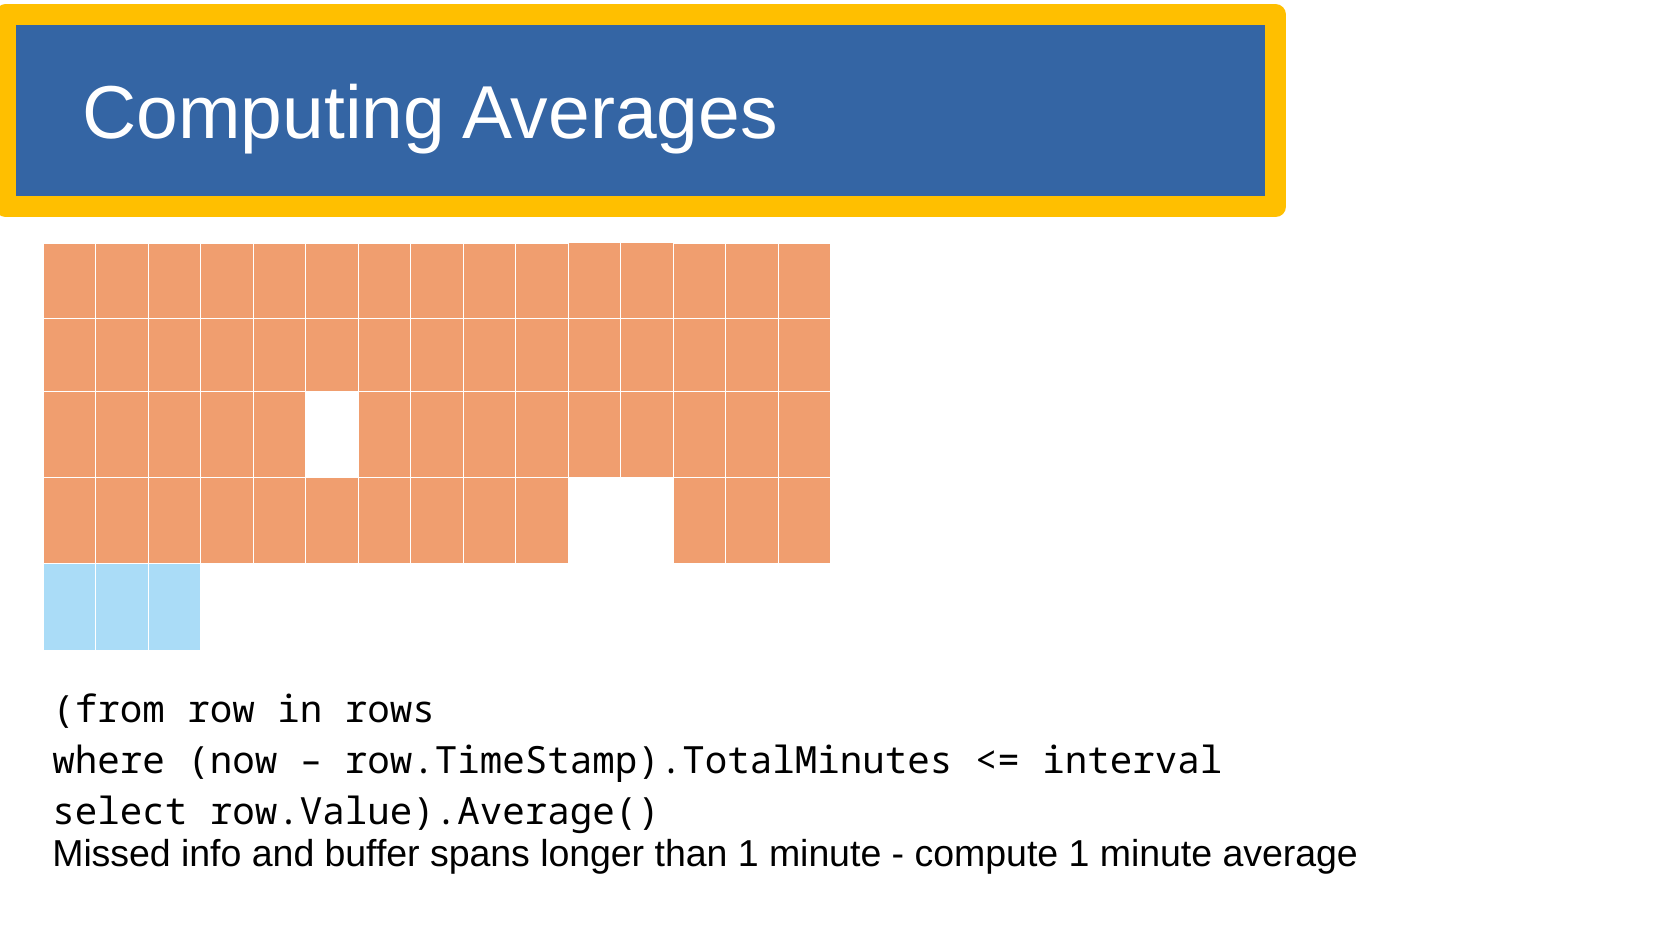

# Computing Averages
| | | | | | | | | | | | | | | |
| --- | --- | --- | --- | --- | --- | --- | --- | --- | --- | --- | --- | --- | --- | --- |
| | | | | | | | | | | | | | | |
| | | | | | | | | | | | | | | |
| | | | | | | | | | | | | | | |
| | | | | | | | | | | | | | | |
(from row in rows
where (now – row.TimeStamp).TotalMinutes <= interval
select row.Value).Average()
Missed info and buffer spans longer than 1 minute - compute 1 minute average